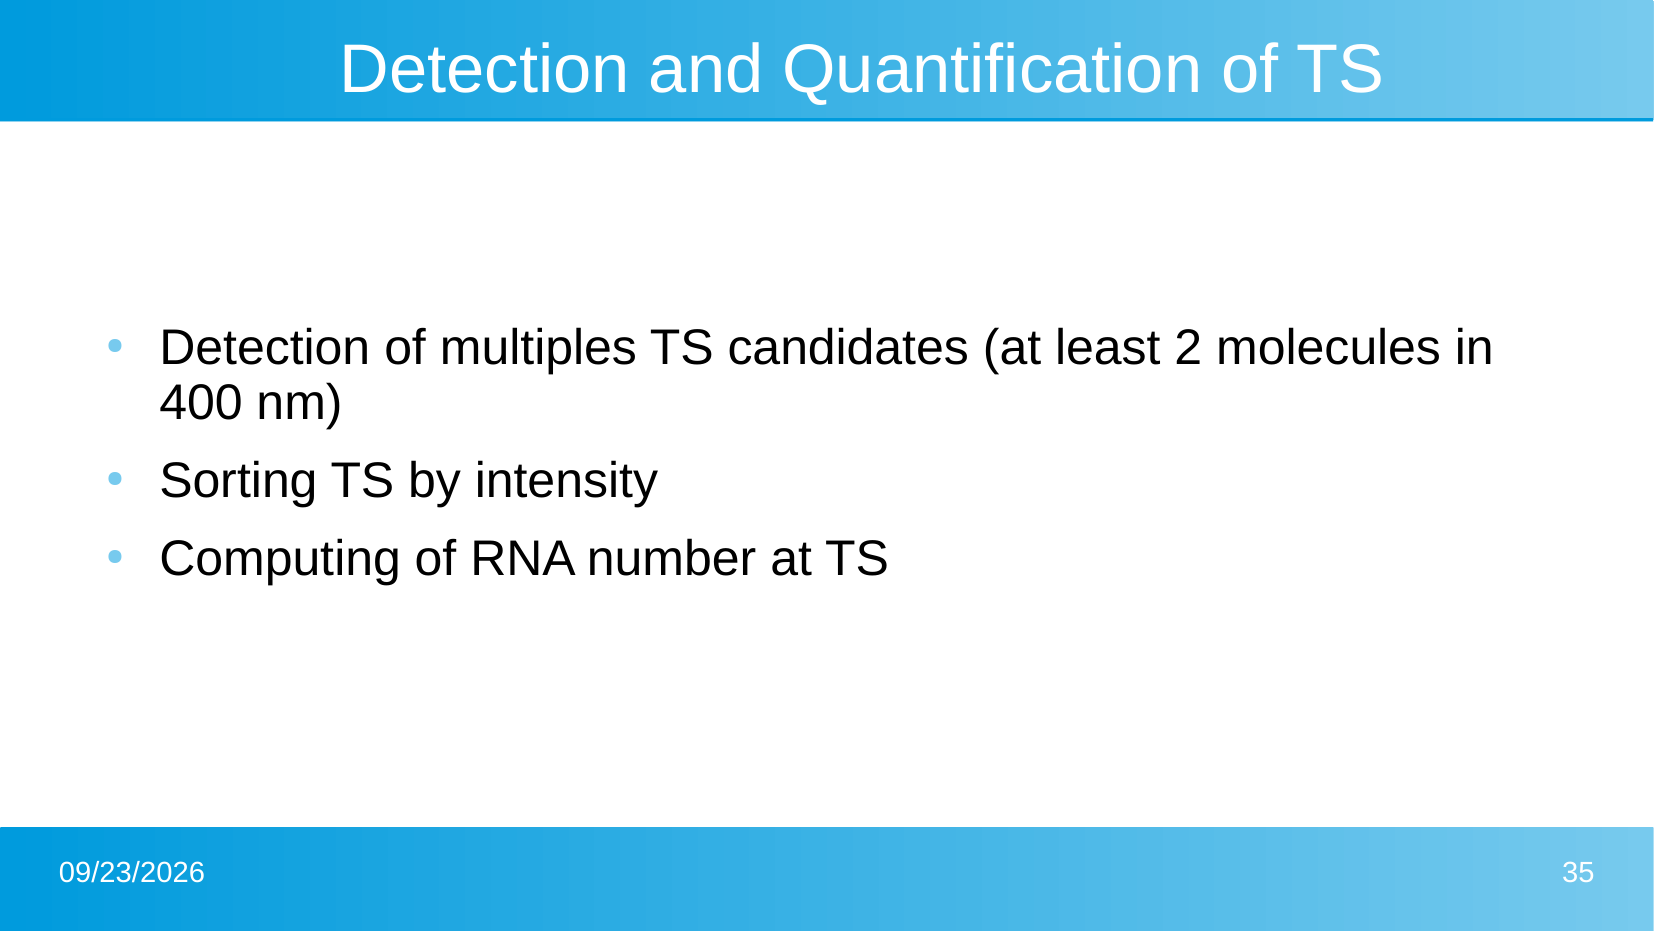

# Detection and Quantification of TS
Detection of multiples TS candidates (at least 2 molecules in 400 nm)
Sorting TS by intensity
Computing of RNA number at TS
35